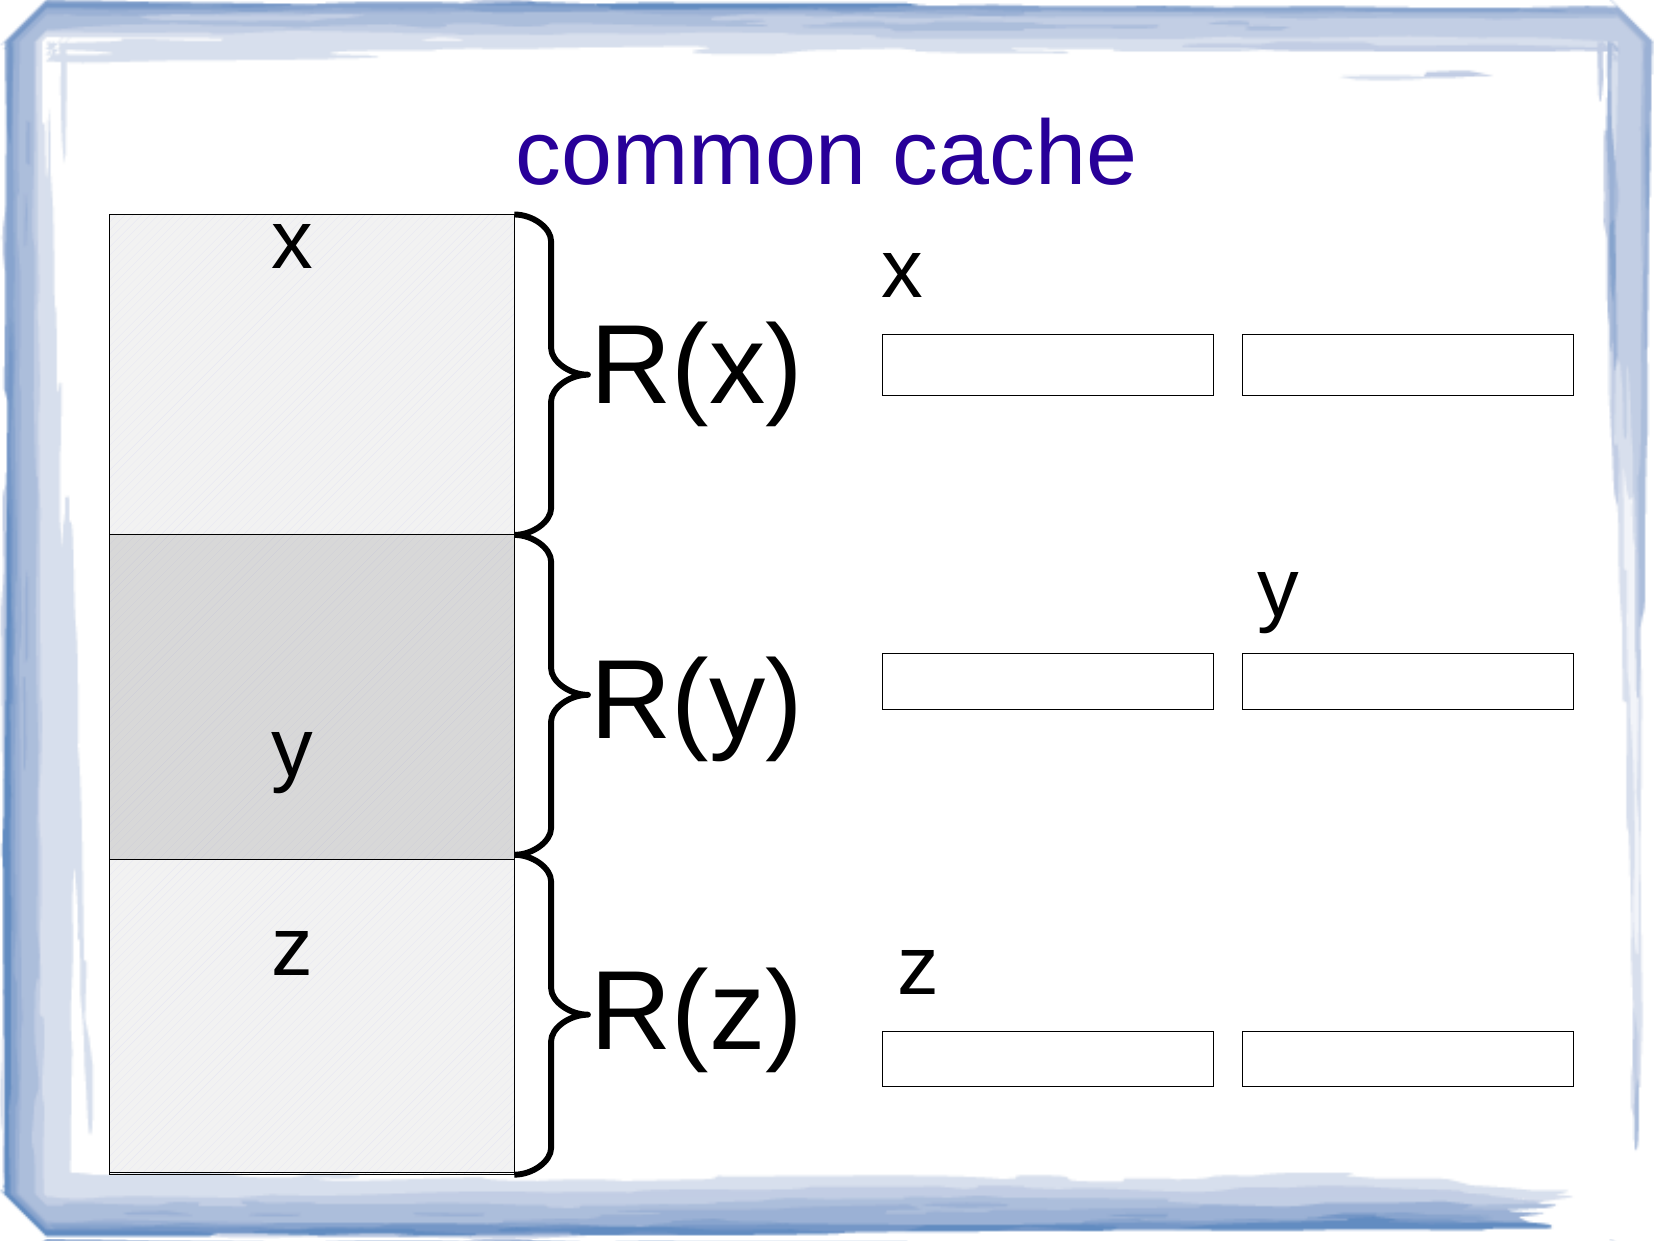

# common cache
x
x
R(x)
y
R(y)
y
z
z
R(z)